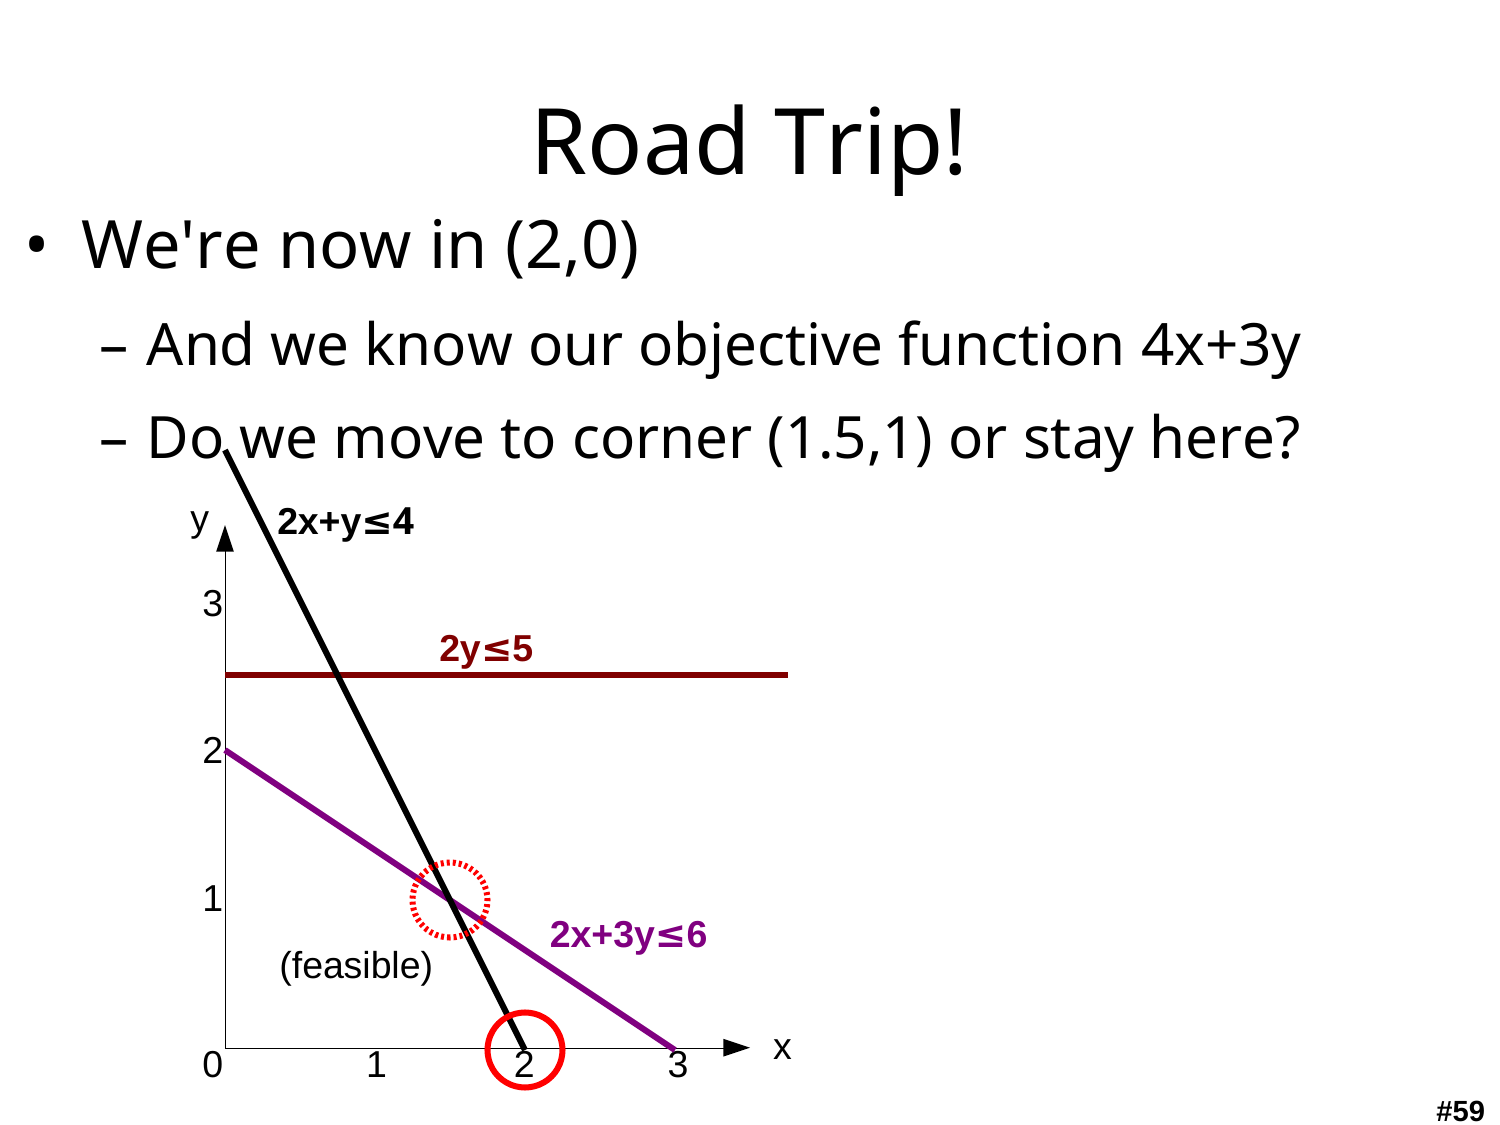

# Road Trip!
We're now in (2,0)
And we know our objective function 4x+3y
Do we move to corner (1.5,1) or stay here?
2x+y≤4
y
3
2y≤5
2
1
2x+3y≤6
(feasible)
x
0
1
2
3
59